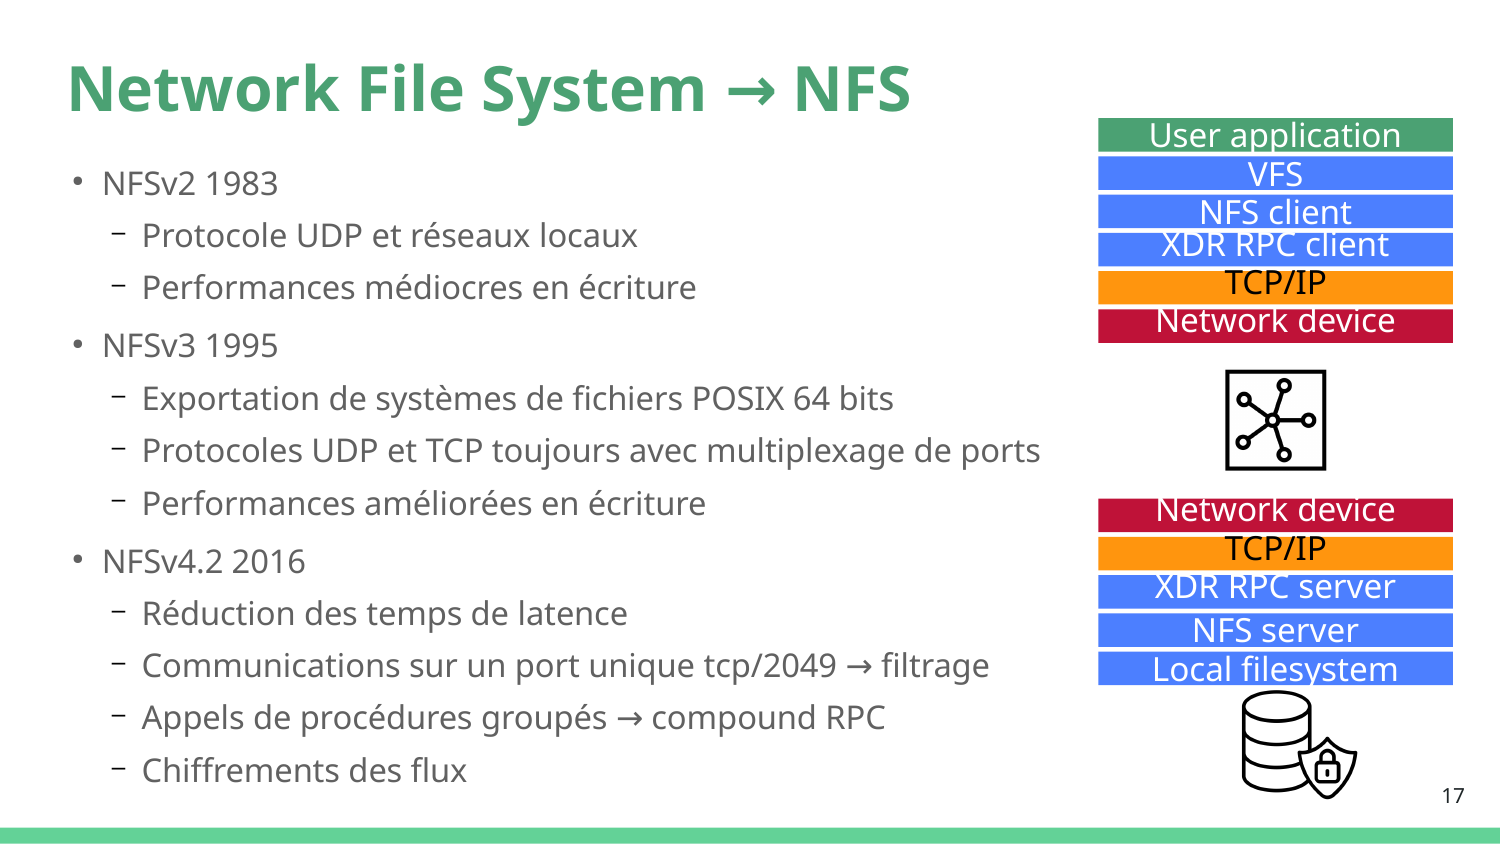

# Network File System → NFS
User application
NFSv2 1983
Protocole UDP et réseaux locaux
Performances médiocres en écriture
NFSv3 1995
Exportation de systèmes de fichiers POSIX 64 bits
Protocoles UDP et TCP toujours avec multiplexage de ports
Performances améliorées en écriture
NFSv4.2 2016
Réduction des temps de latence
Communications sur un port unique tcp/2049 → filtrage
Appels de procédures groupés → compound RPC
Chiffrements des flux
VFS
NFS client
XDR RPC client
TCP/IP
Network device
Network device
TCP/IP
XDR RPC server
NFS server
Local filesystem